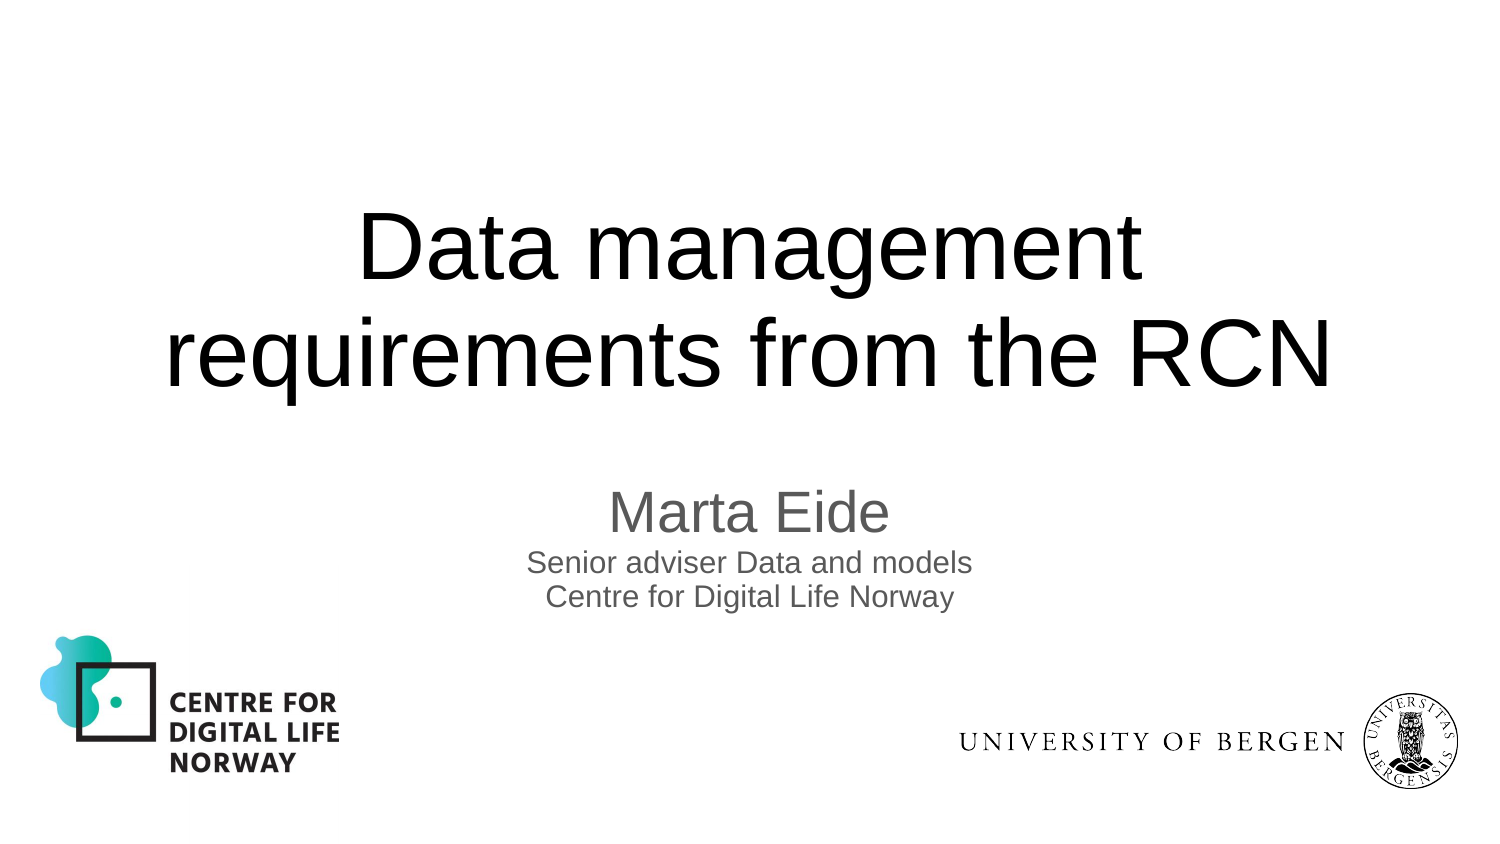

# Data management requirements from the RCN
Marta Eide
Senior adviser Data and models
Centre for Digital Life Norway